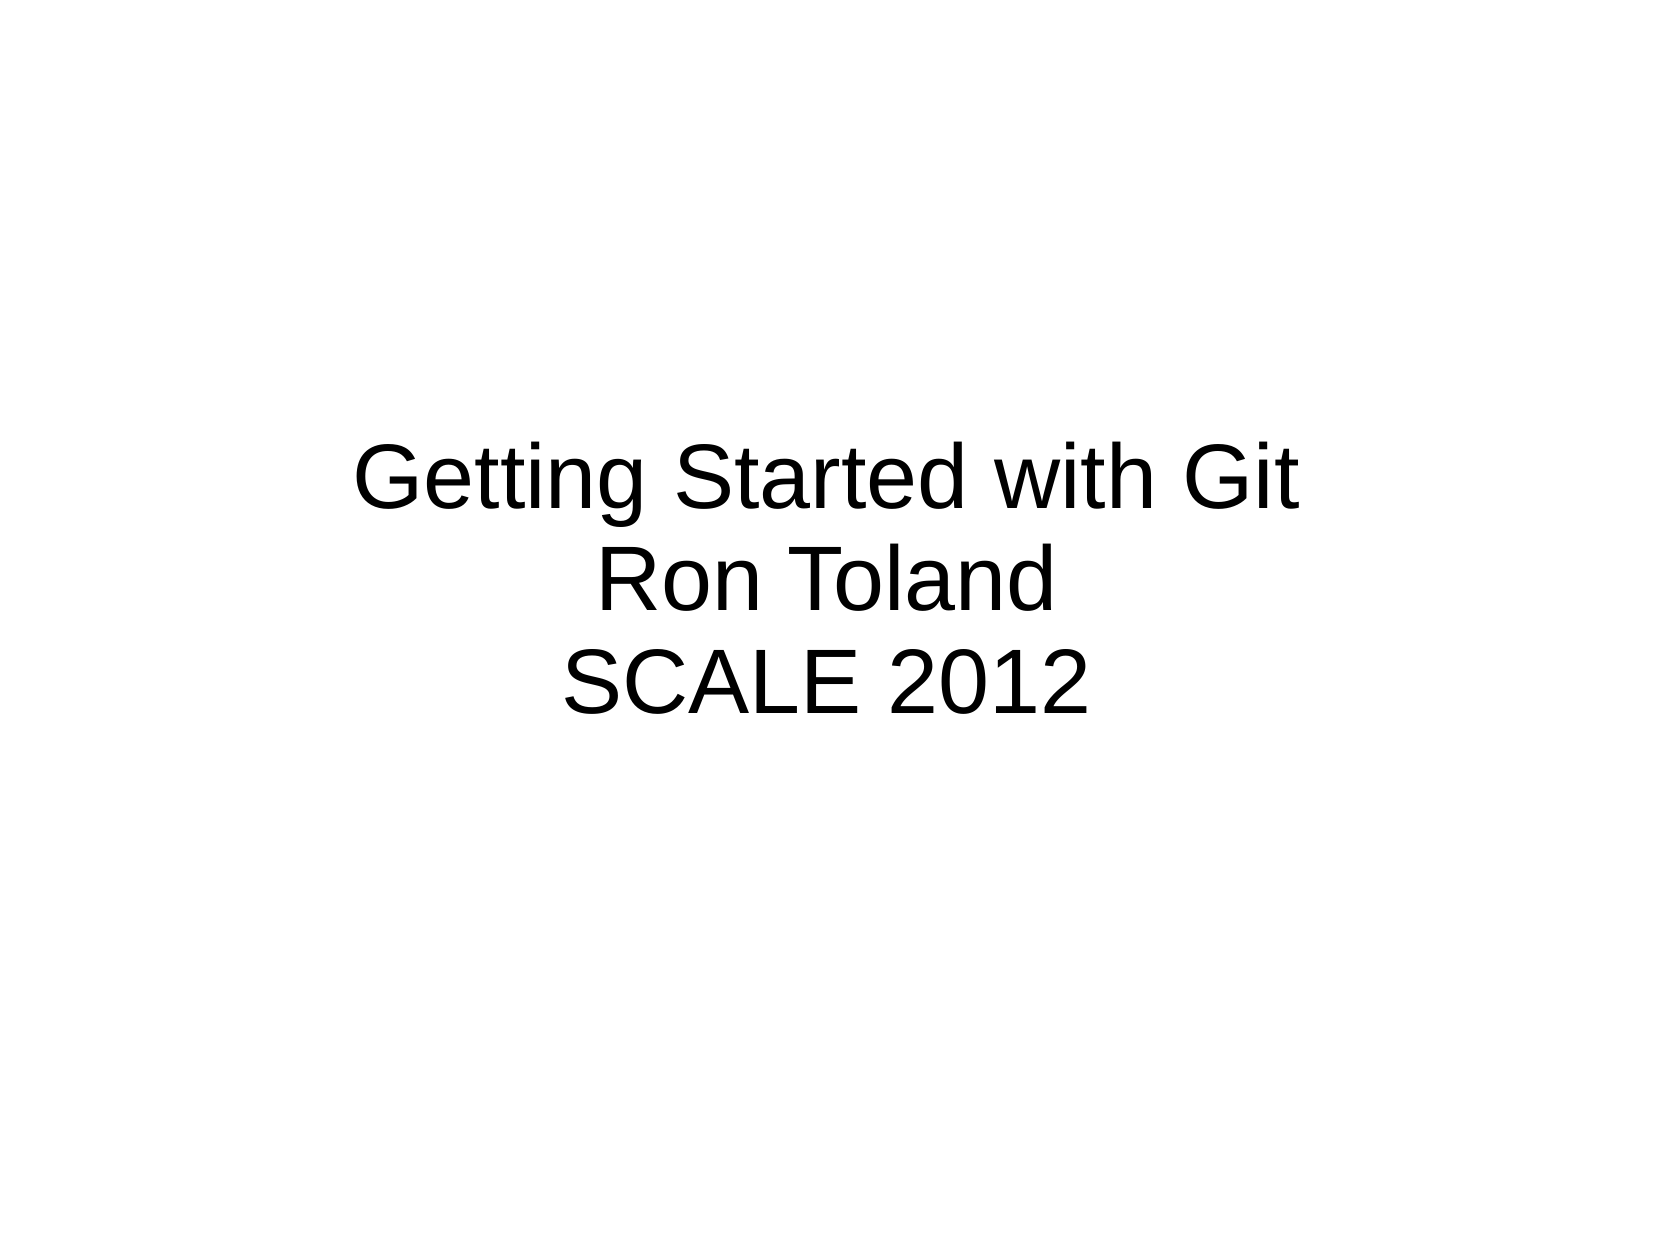

# Getting Started with Git
Ron Toland
SCALE 2012